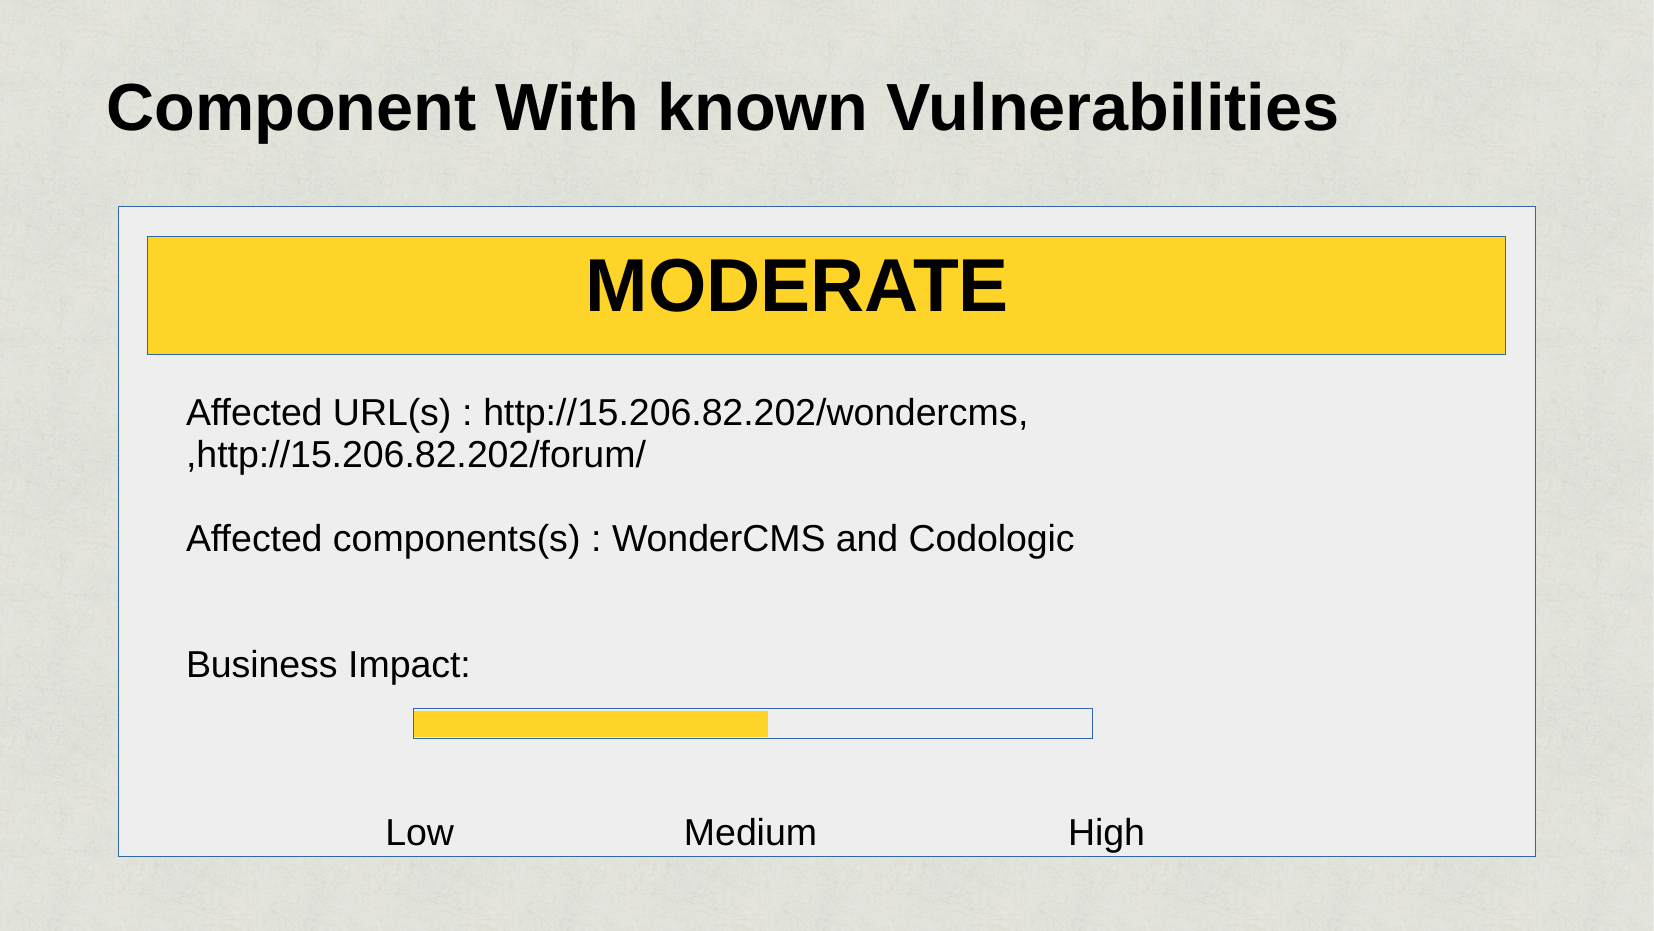

# Component With known Vulnerabilities
MODERATE
Affected URL(s) : http://15.206.82.202/wondercms, ,http://15.206.82.202/forum/
Affected components(s) : WonderCMS and Codologic
Business Impact:
 Low Medium High